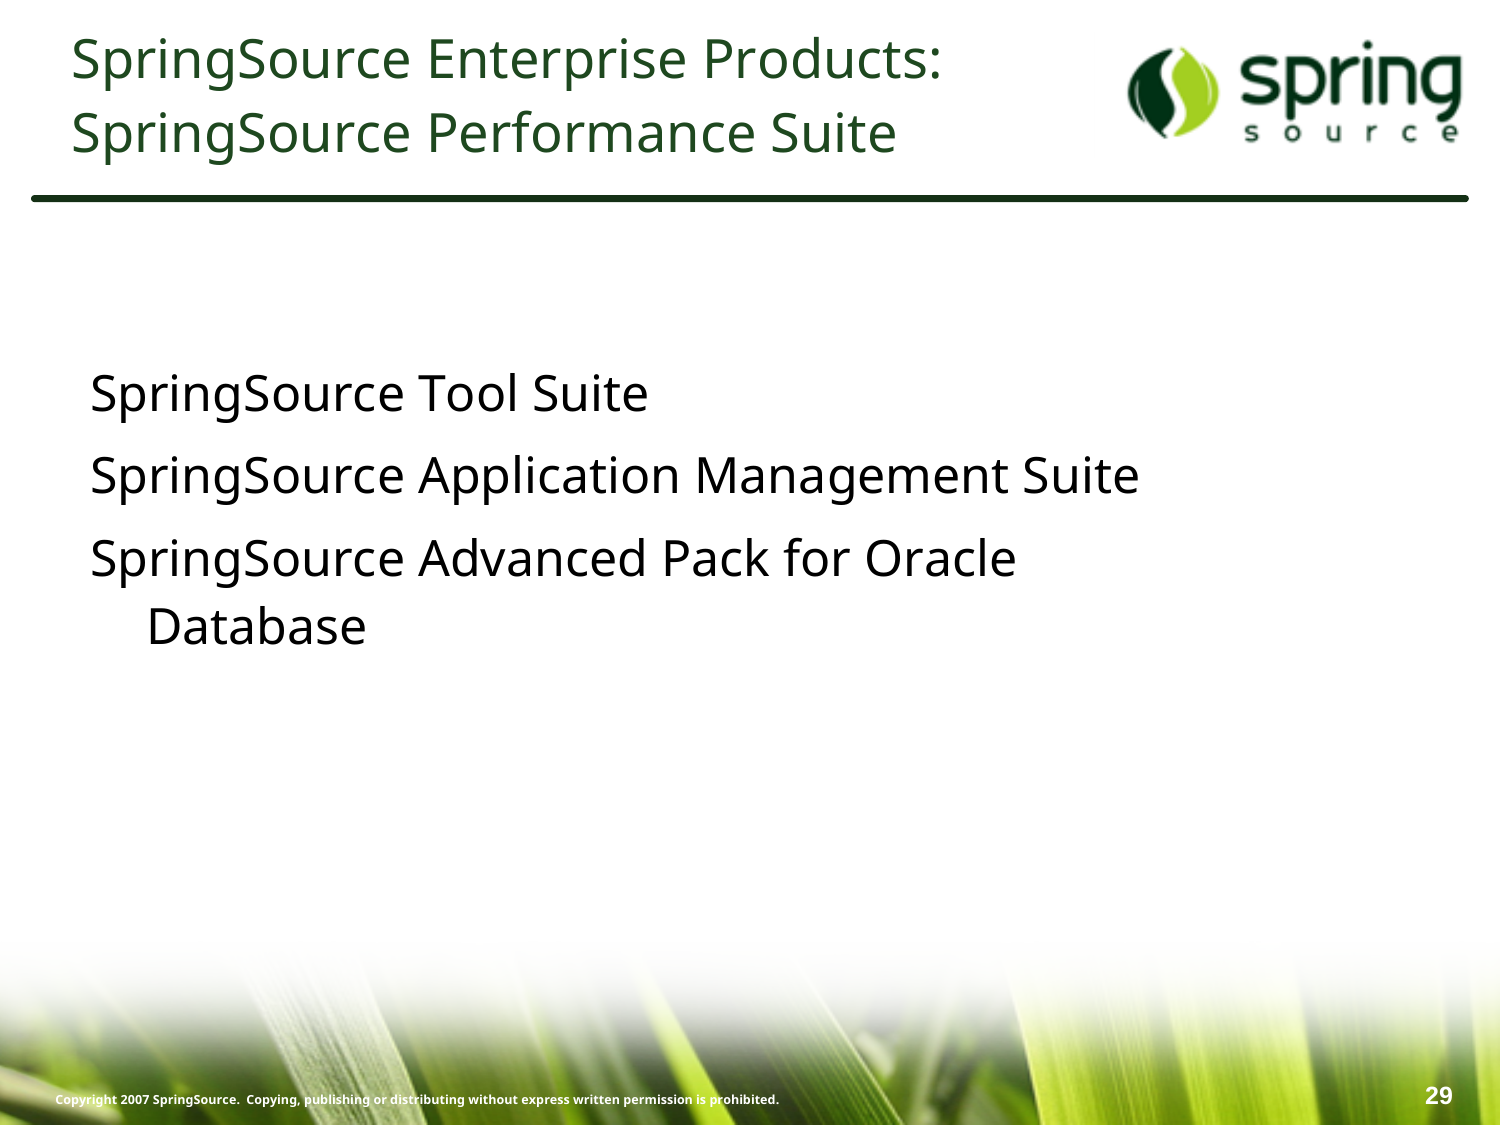

# SpringSource Enterprise Products: SpringSource Performance Suite
SpringSource Tool Suite
SpringSource Application Management Suite
SpringSource Advanced Pack for Oracle Database